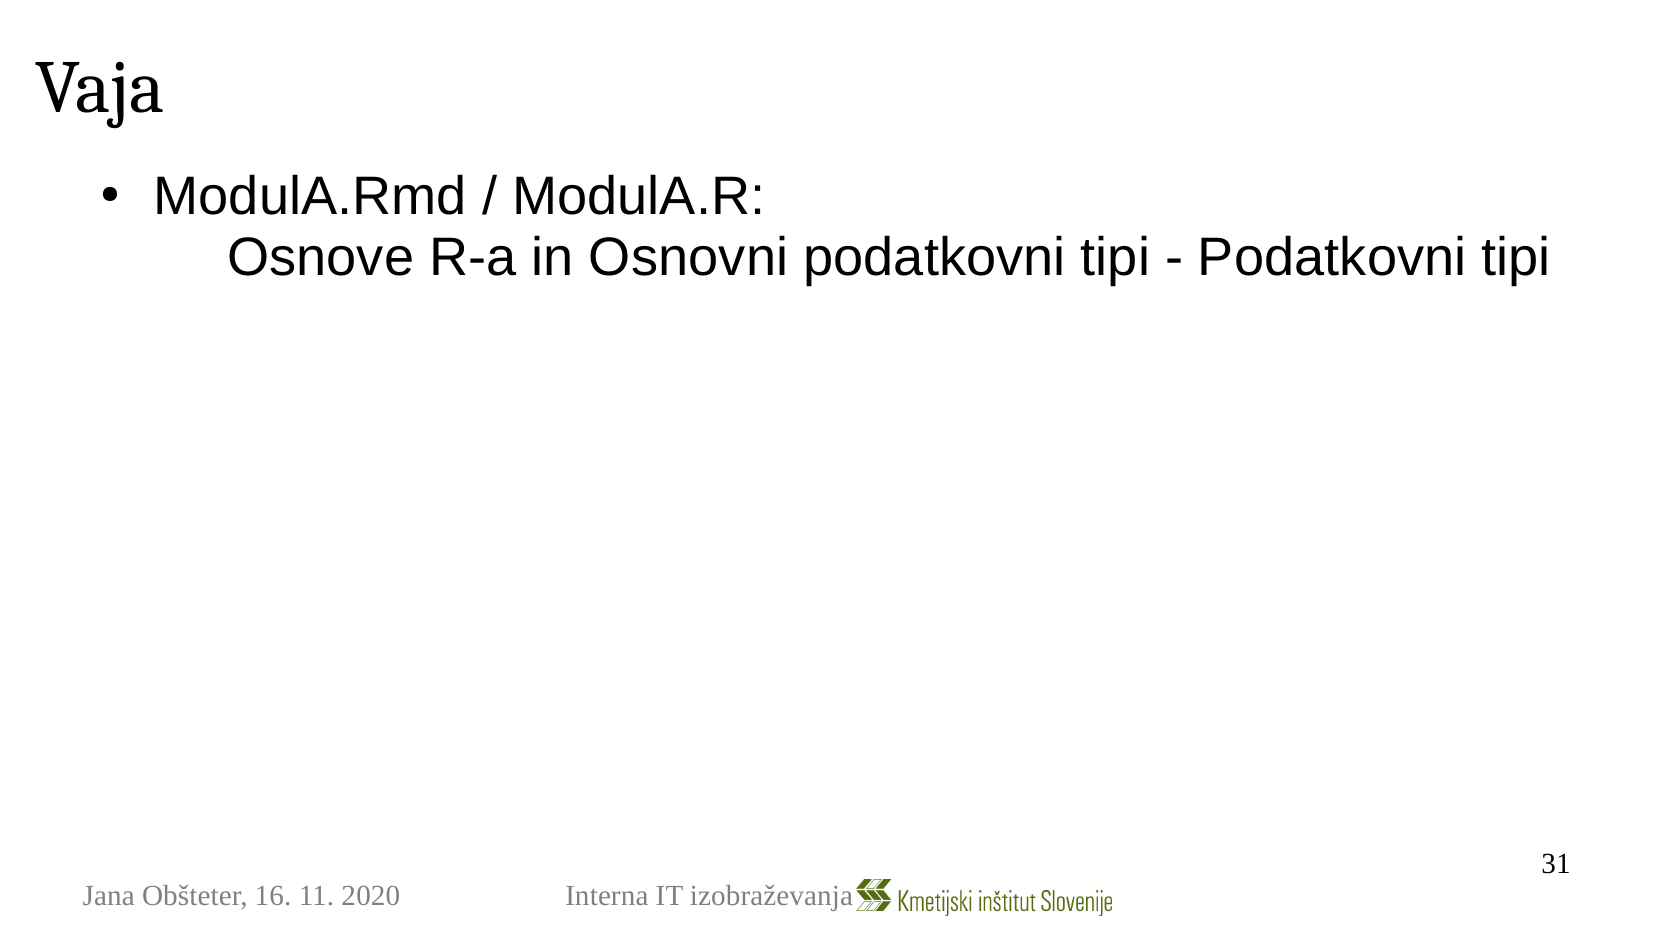

# Vaja
ModulA.Rmd / ModulA.R:
	Osnove R-a in Osnovni podatkovni tipi - Podatkovni tipi
31